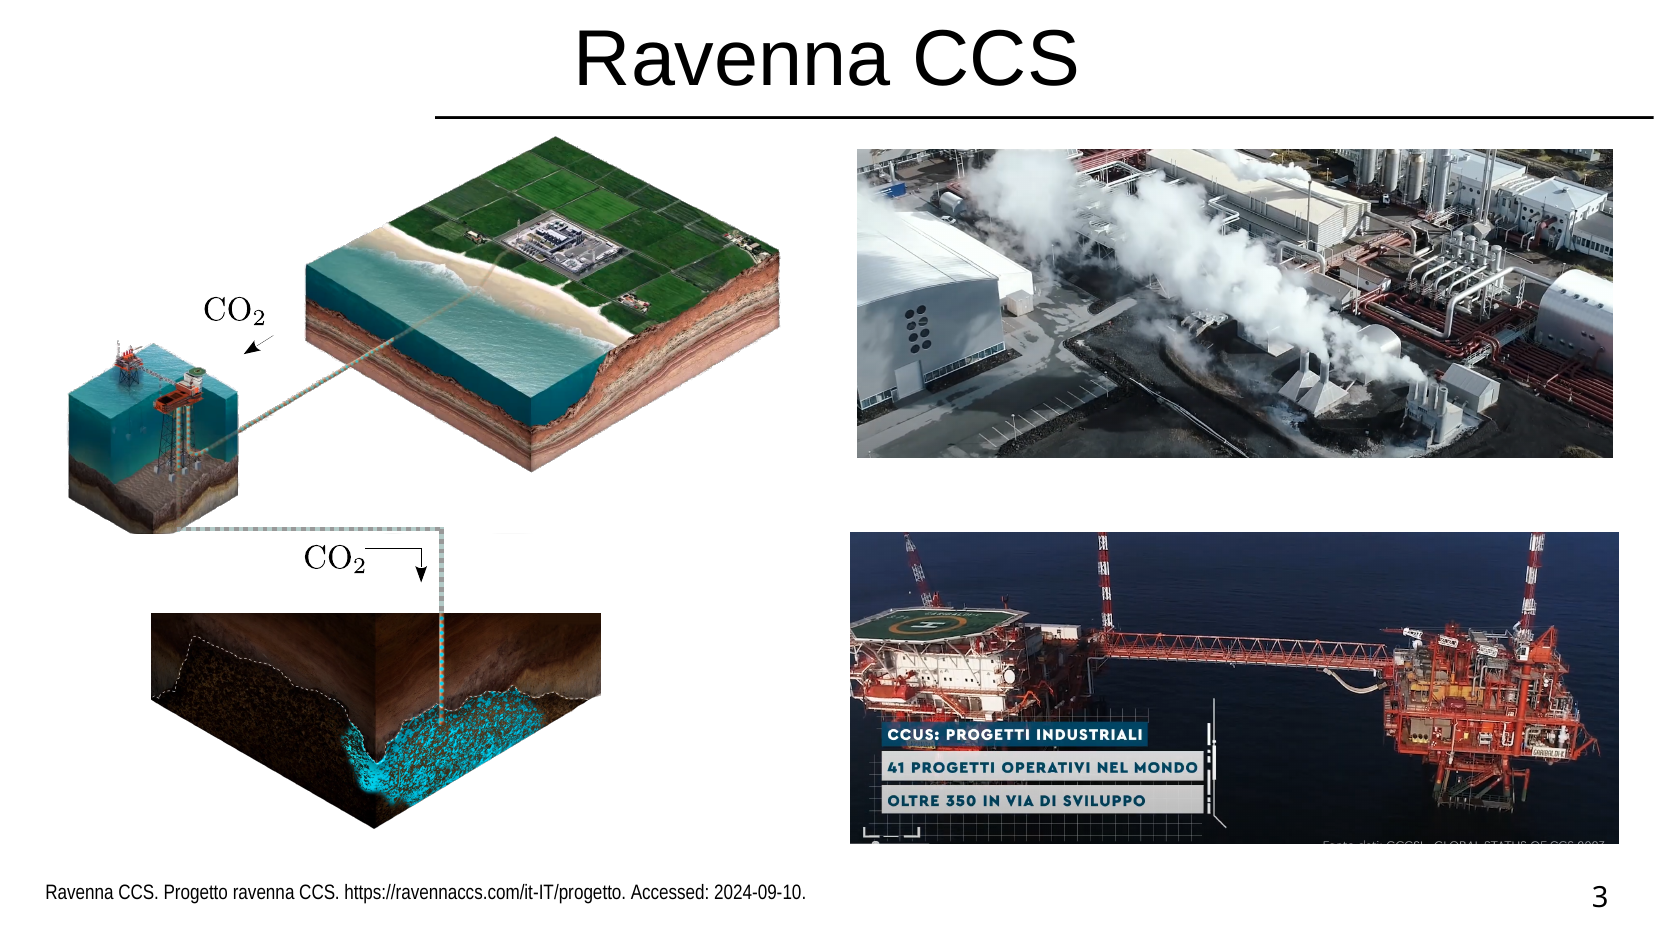

# Ravenna CCS
Ravenna CCS. Progetto ravenna CCS. https://ravennaccs.com/it-IT/progetto. Accessed: 2024-09-10.